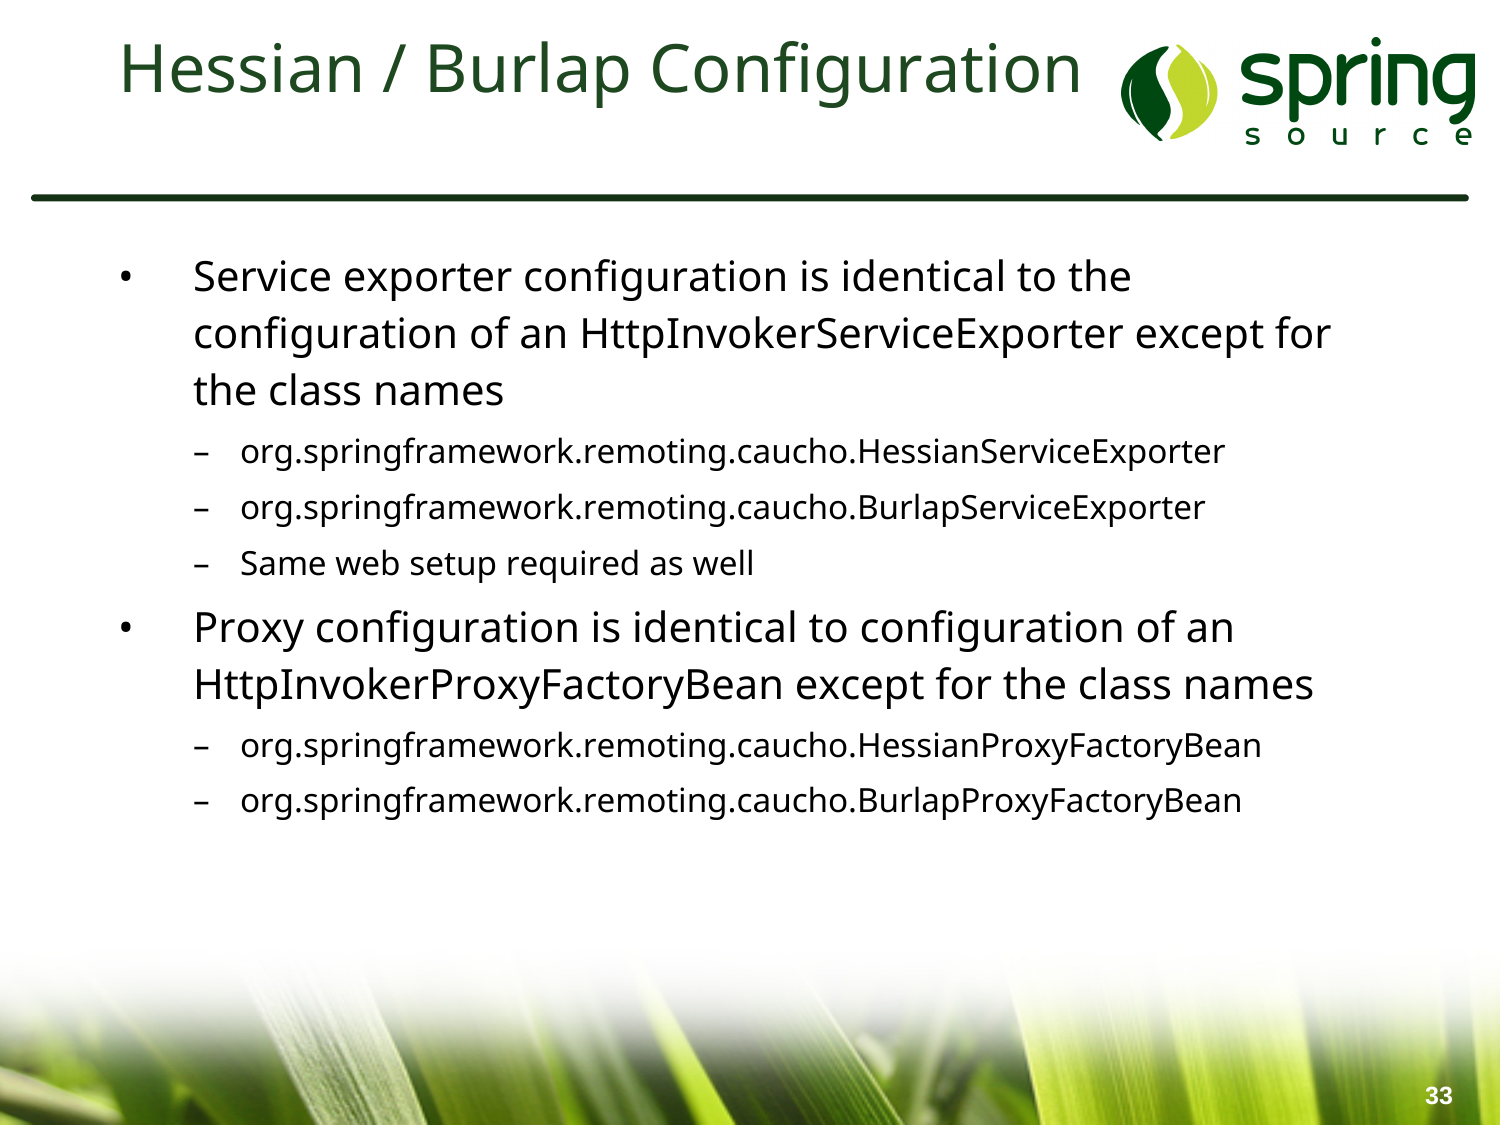

# Hessian / Burlap Configuration
Service exporter configuration is identical to the configuration of an HttpInvokerServiceExporter except for the class names
org.springframework.remoting.caucho.HessianServiceExporter
org.springframework.remoting.caucho.BurlapServiceExporter
Same web setup required as well
Proxy configuration is identical to configuration of an HttpInvokerProxyFactoryBean except for the class names
org.springframework.remoting.caucho.HessianProxyFactoryBean
org.springframework.remoting.caucho.BurlapProxyFactoryBean